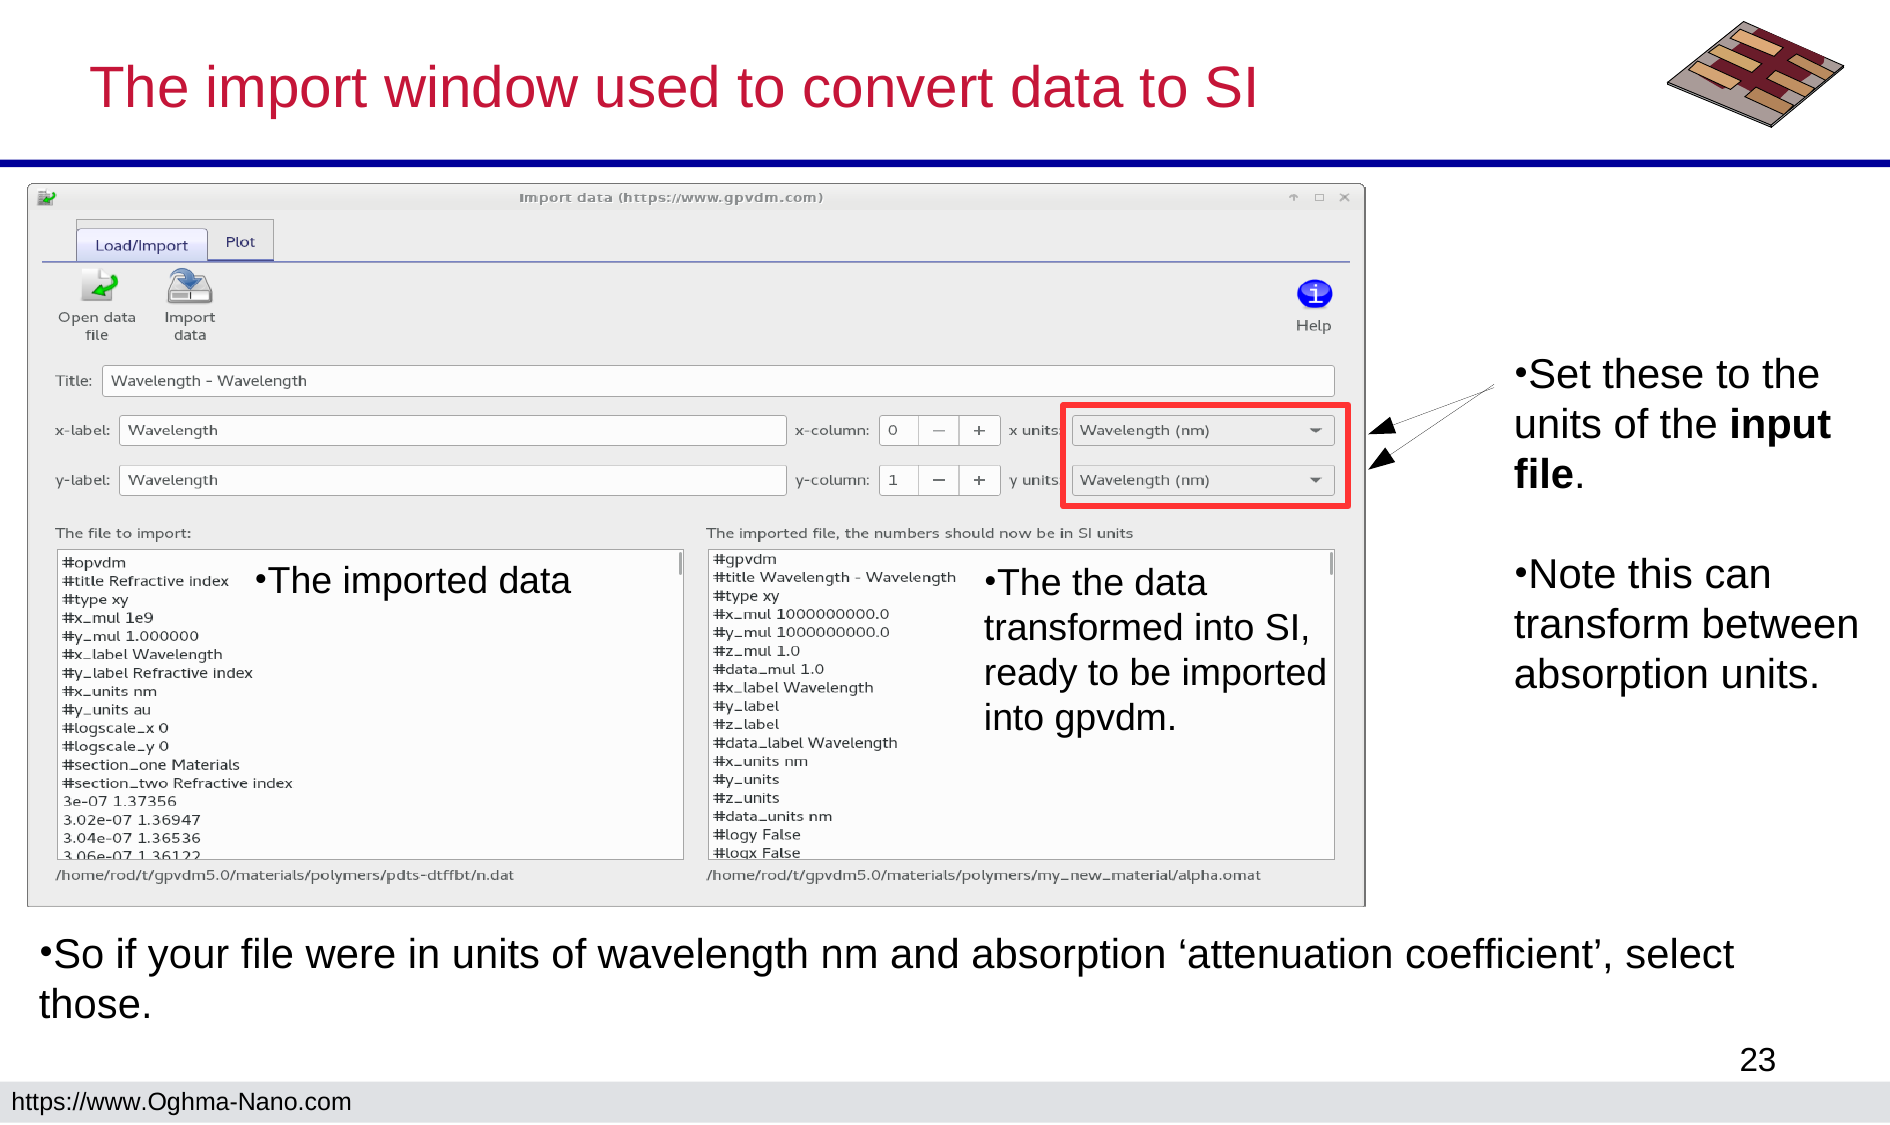

# The import window used to convert data to SI
Set these to the units of the input file.
Note this can transform between absorption units.
The imported data
The the data transformed into SI, ready to be imported into gpvdm.
So if your file were in units of wavelength nm and absorption ‘attenuation coefficient’, select those.